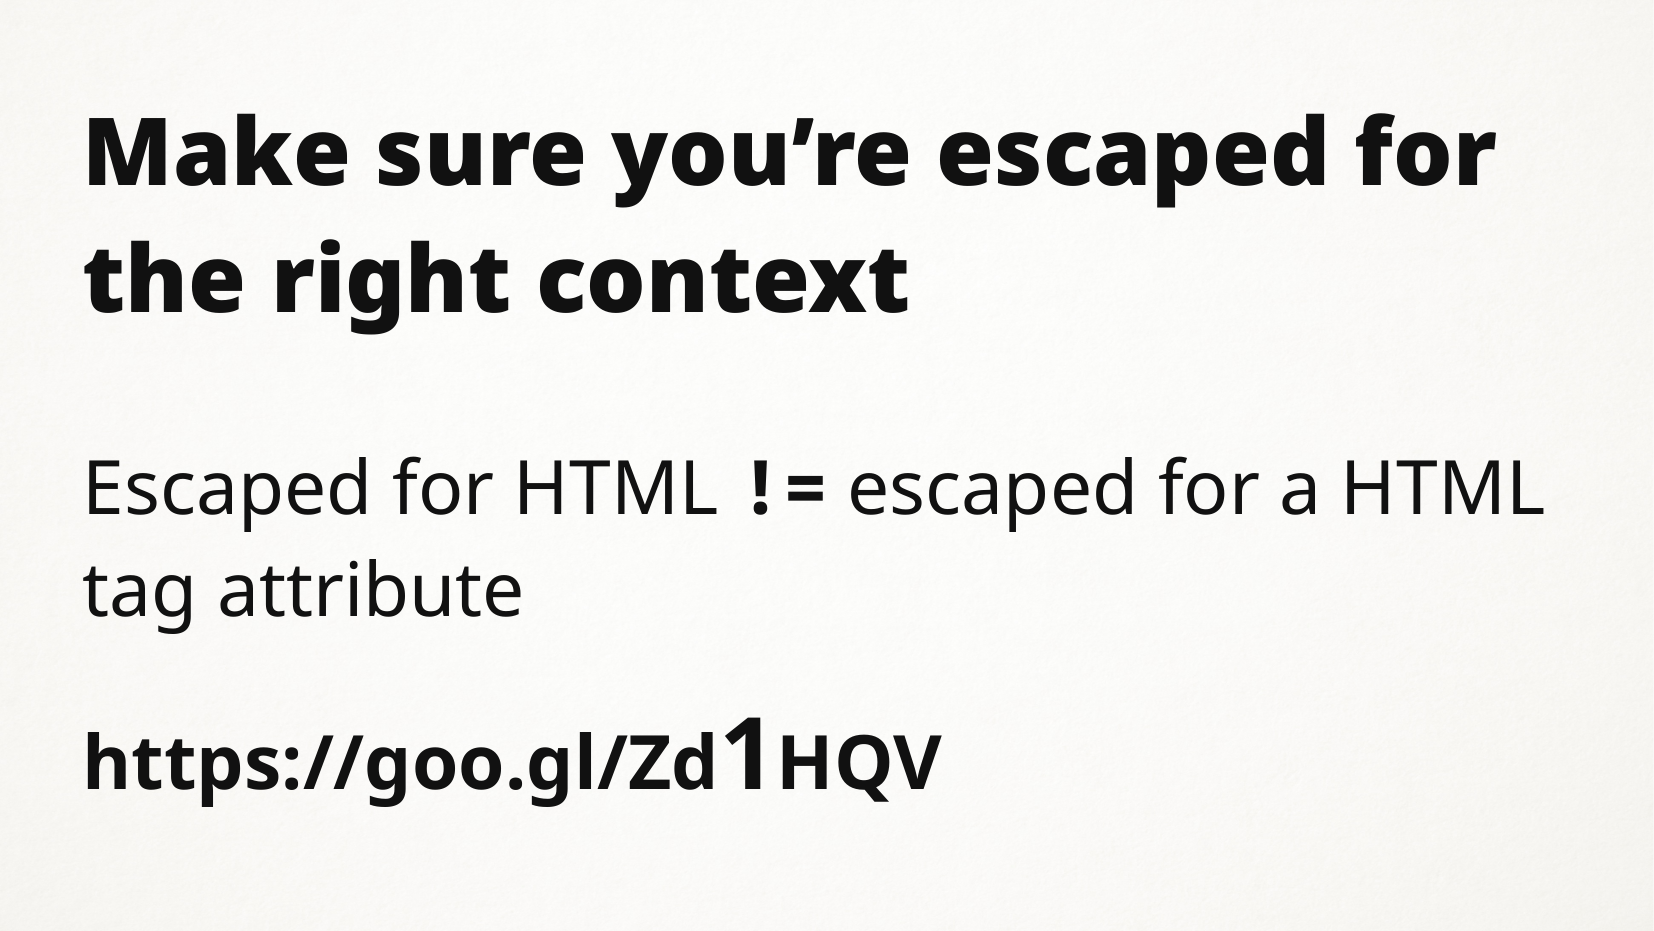

# Make sure you’re escaped for the right context
Escaped for HTML != escaped for a HTML tag attribute
https://goo.gl/Zd1HQV